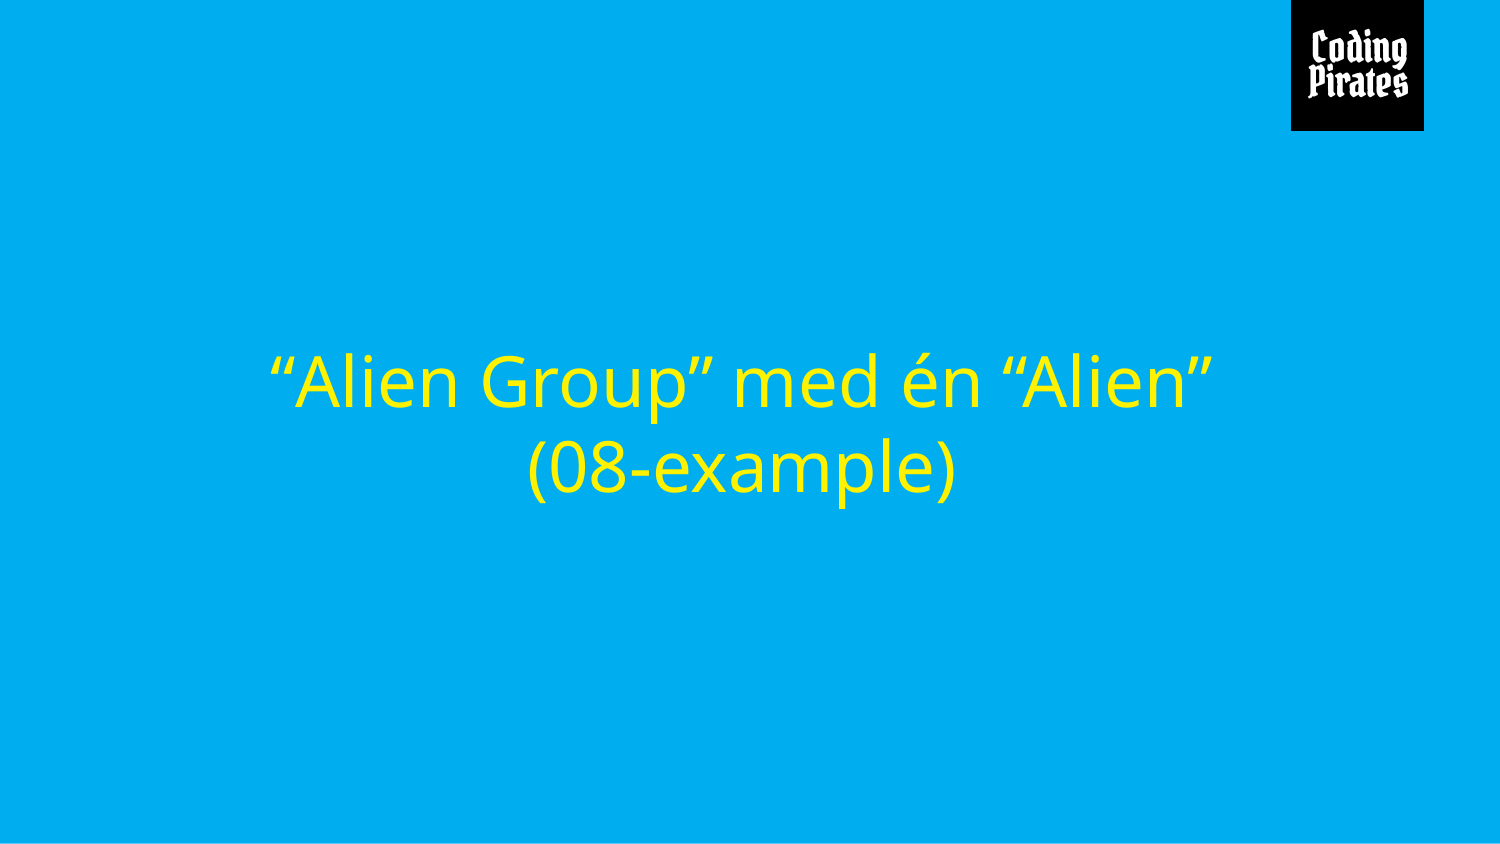

# “Alien Group” med én “Alien” (08-example)